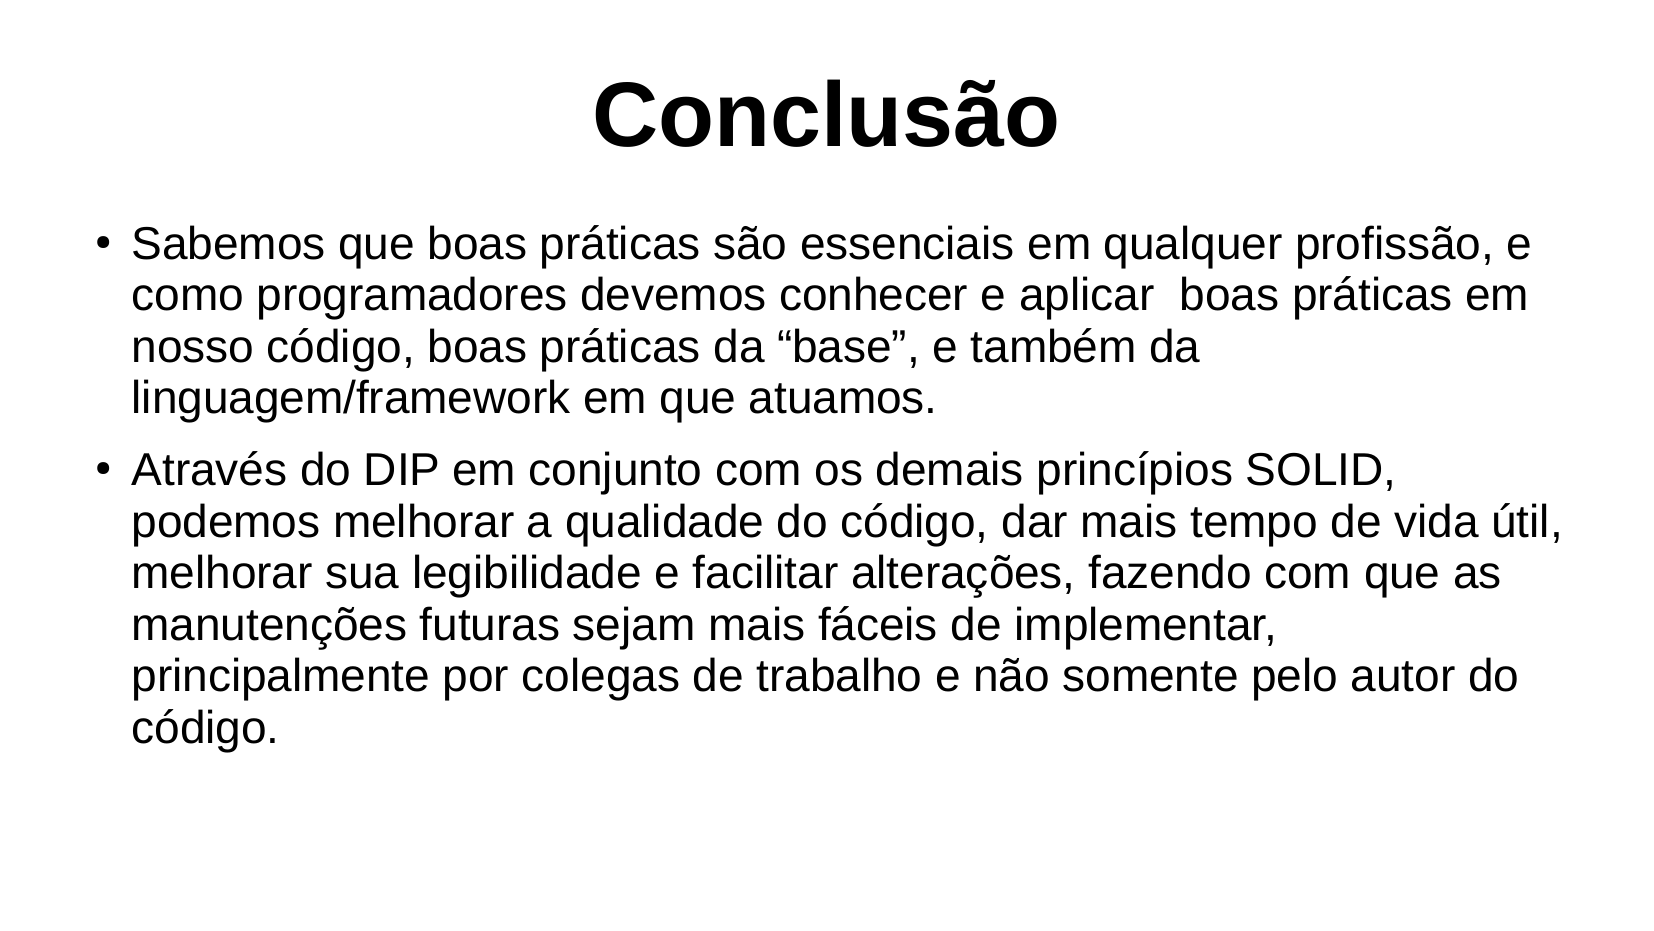

# Conclusão
Sabemos que boas práticas são essenciais em qualquer profissão, e como programadores devemos conhecer e aplicar boas práticas em nosso código, boas práticas da “base”, e também da linguagem/framework em que atuamos.
Através do DIP em conjunto com os demais princípios SOLID, podemos melhorar a qualidade do código, dar mais tempo de vida útil, melhorar sua legibilidade e facilitar alterações, fazendo com que as manutenções futuras sejam mais fáceis de implementar, principalmente por colegas de trabalho e não somente pelo autor do código.